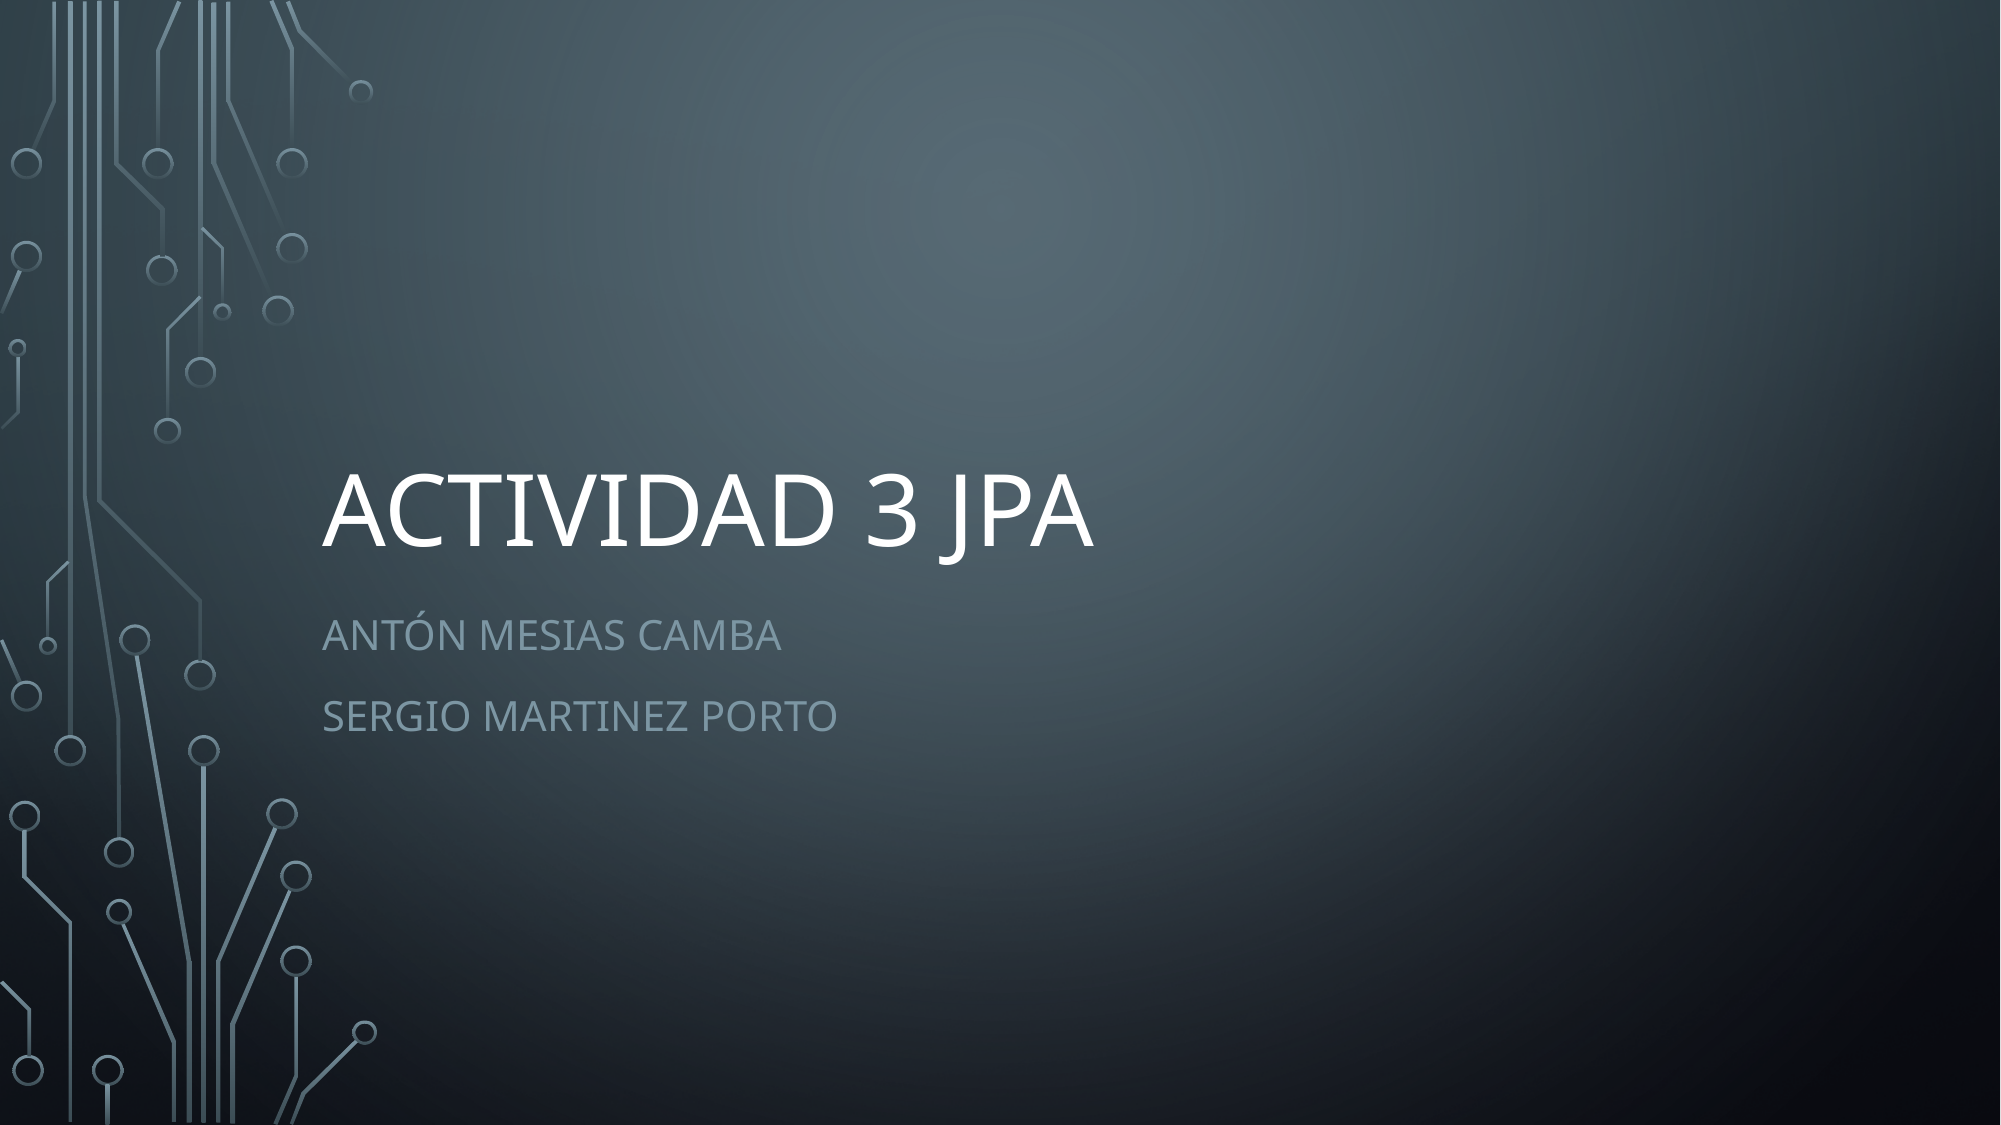

# Actividad 3 Jpa
Antón mesias camba
Sergio martinez Porto